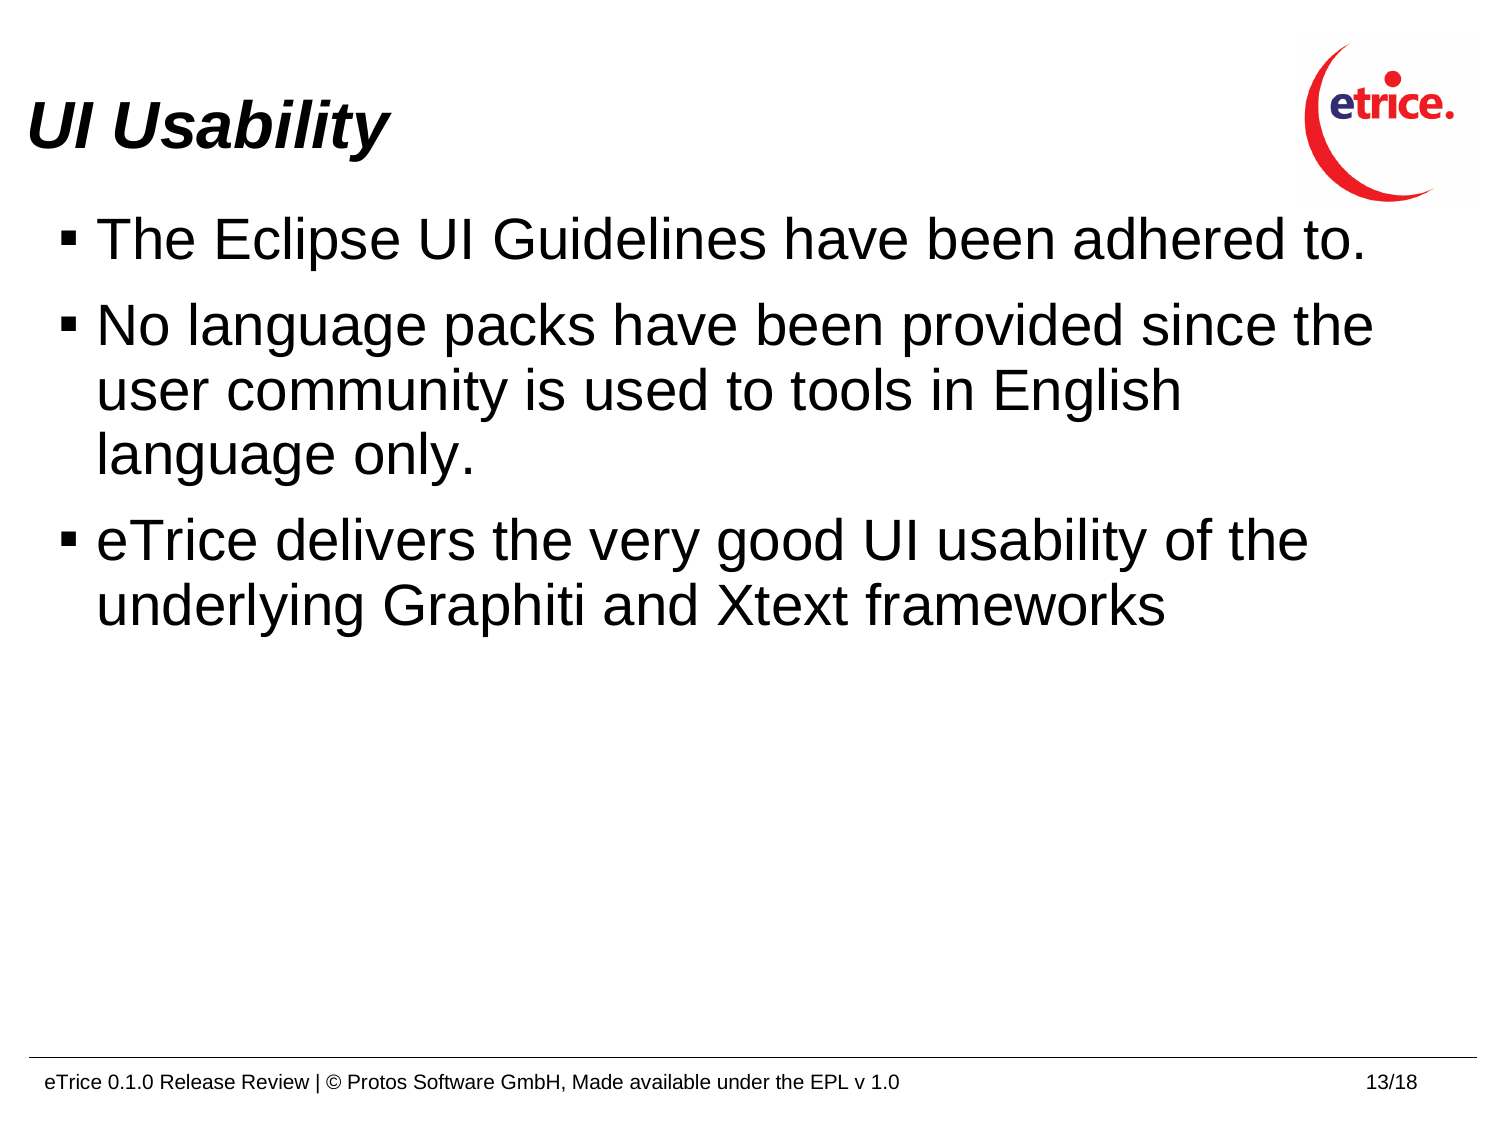

# UI Usability
The Eclipse UI Guidelines have been adhered to.
No language packs have been provided since the user community is used to tools in English language only.
eTrice delivers the very good UI usability of the underlying Graphiti and Xtext frameworks